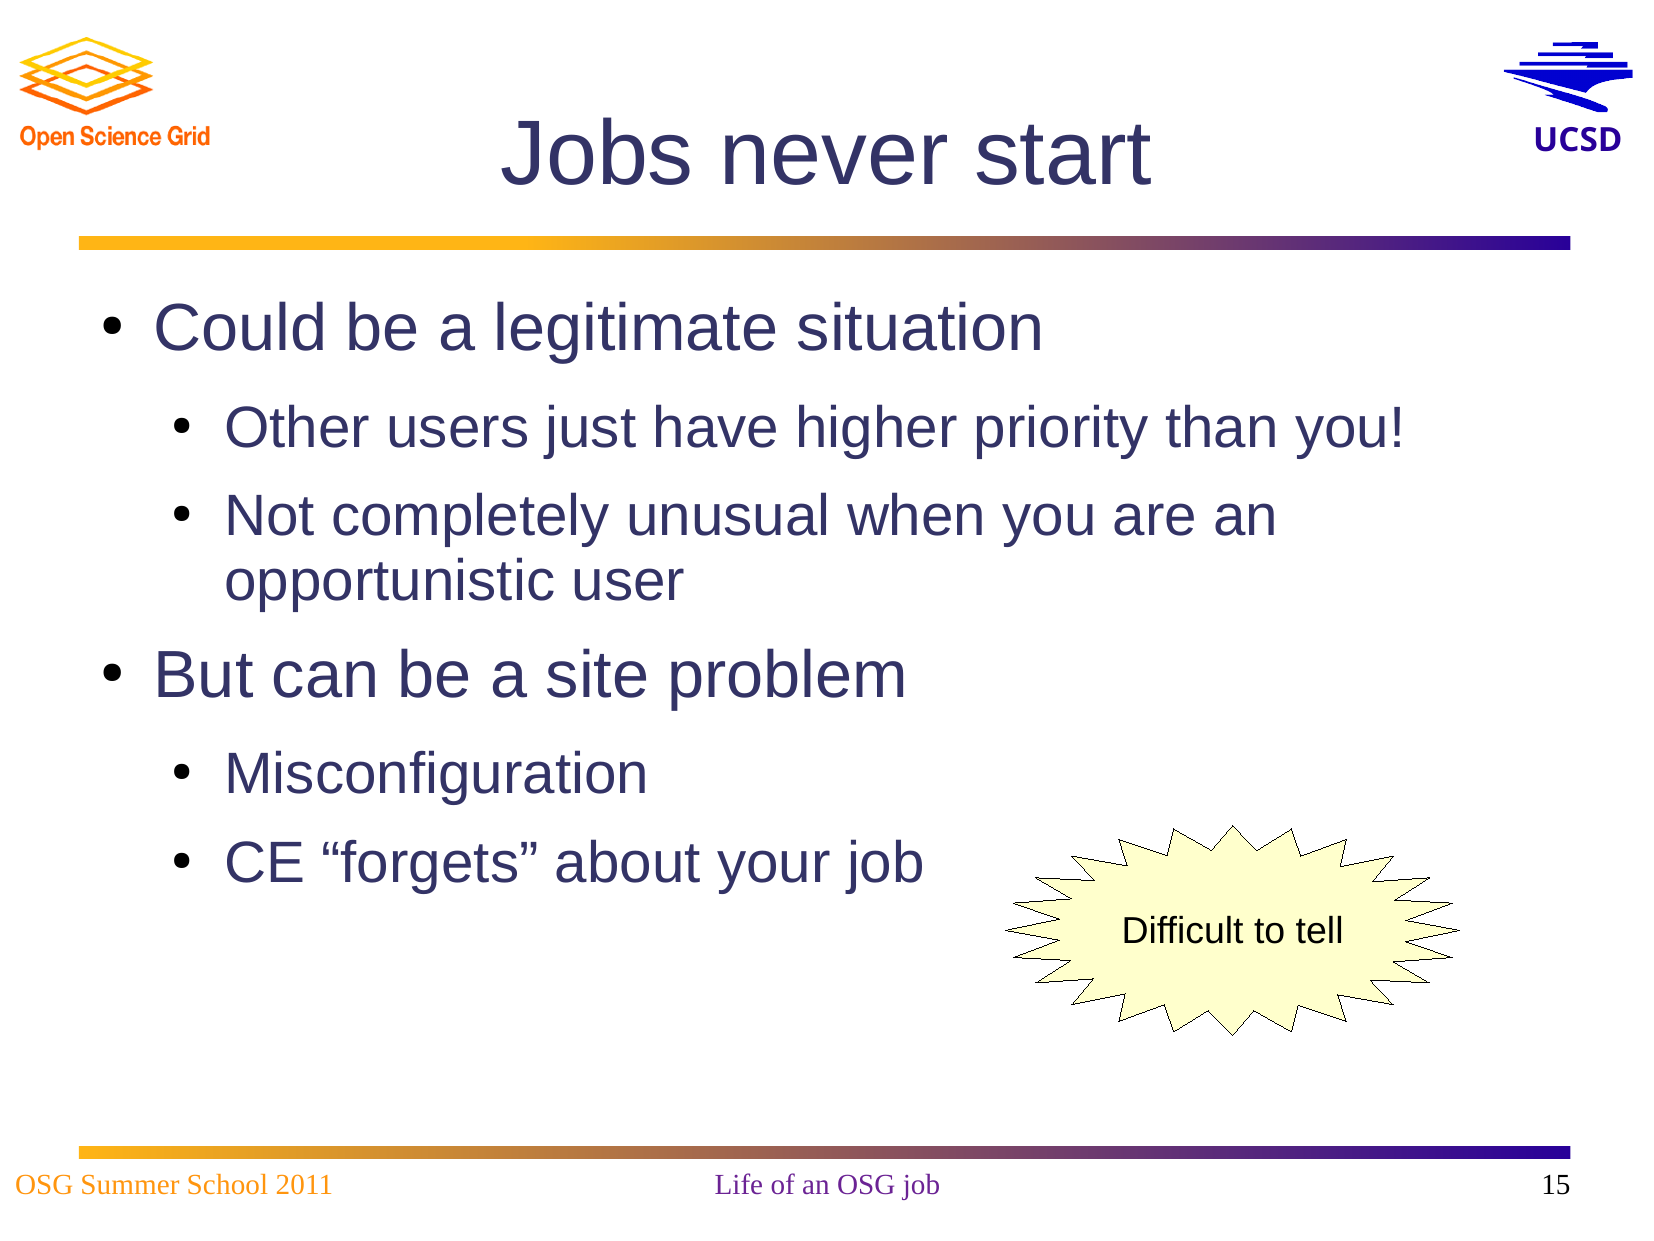

# Jobs never start
Could be a legitimate situation
Other users just have higher priority than you!
Not completely unusual when you are an opportunistic user
But can be a site problem
Misconfiguration
CE “forgets” about your job
Difficult to tell
OSG Summer School 2011
Life of an OSG job
15